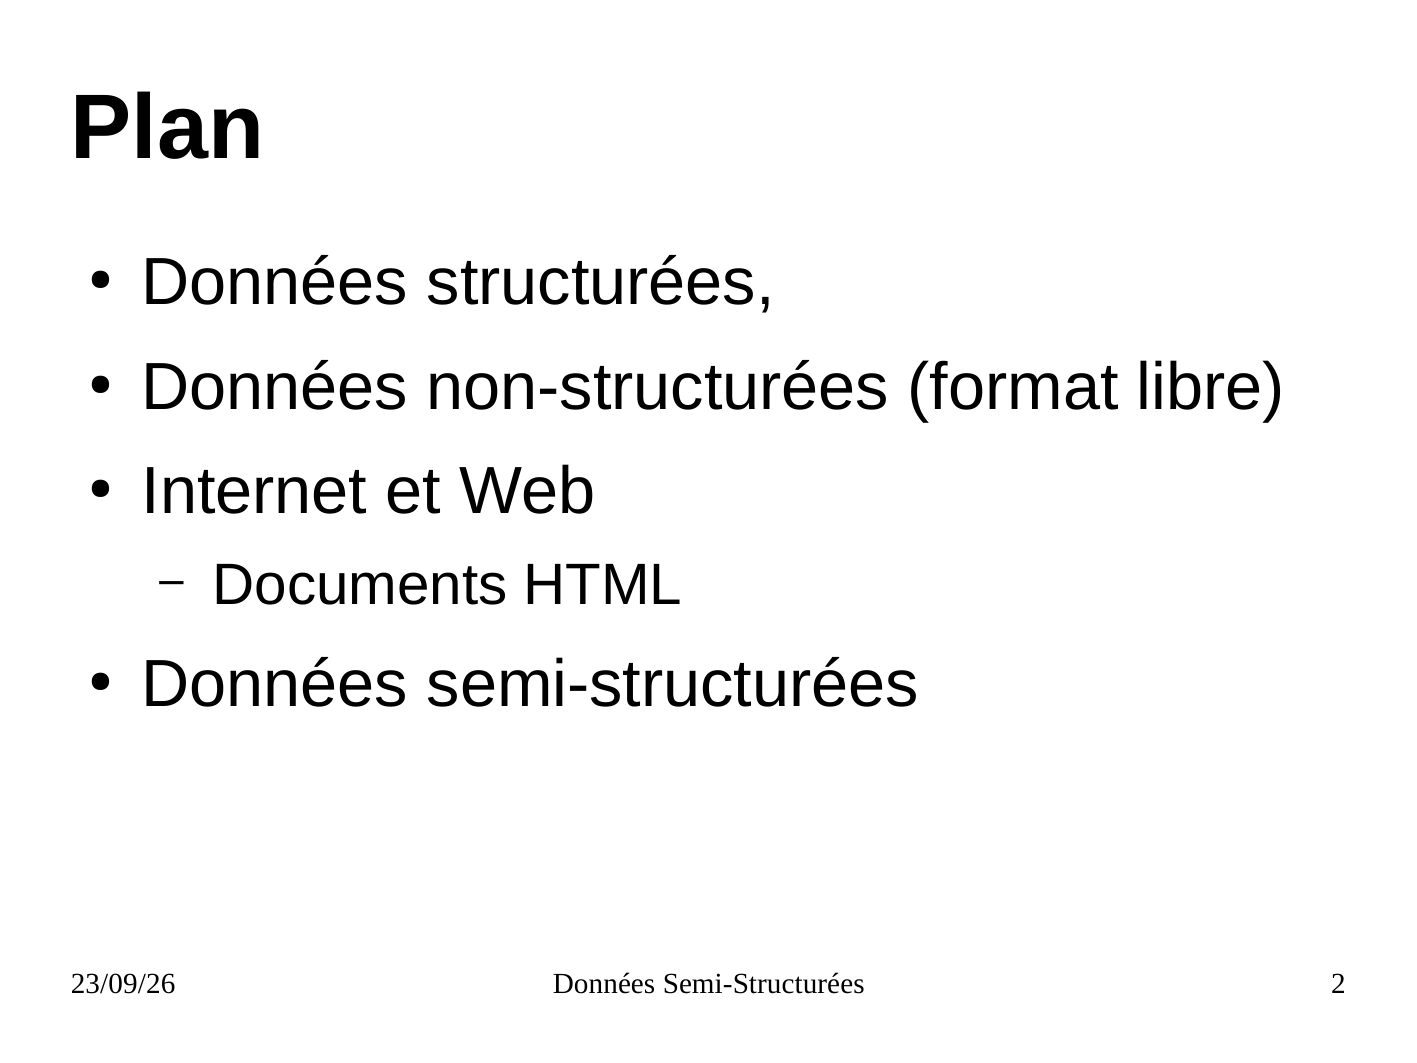

# Plan
Données structurées,
Données non-structurées (format libre)
Internet et Web
Documents HTML
Données semi-structurées
Données Semi-Structurées
2